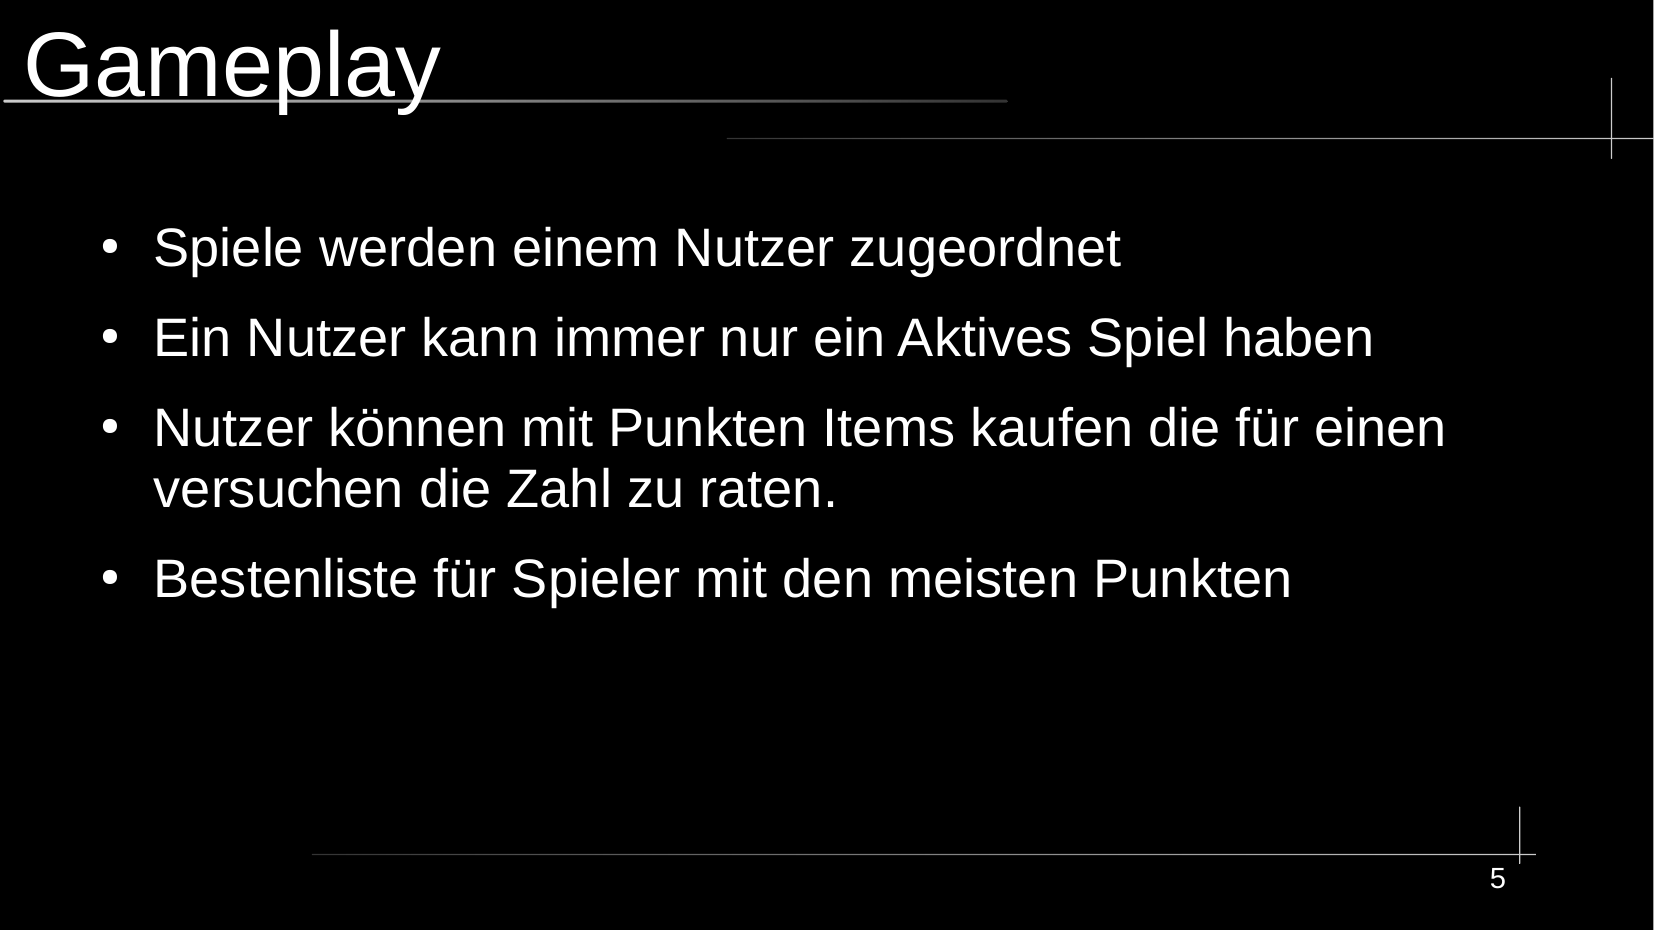

# Gameplay
Spiele werden einem Nutzer zugeordnet
Ein Nutzer kann immer nur ein Aktives Spiel haben
Nutzer können mit Punkten Items kaufen die für einen versuchen die Zahl zu raten.
Bestenliste für Spieler mit den meisten Punkten
5